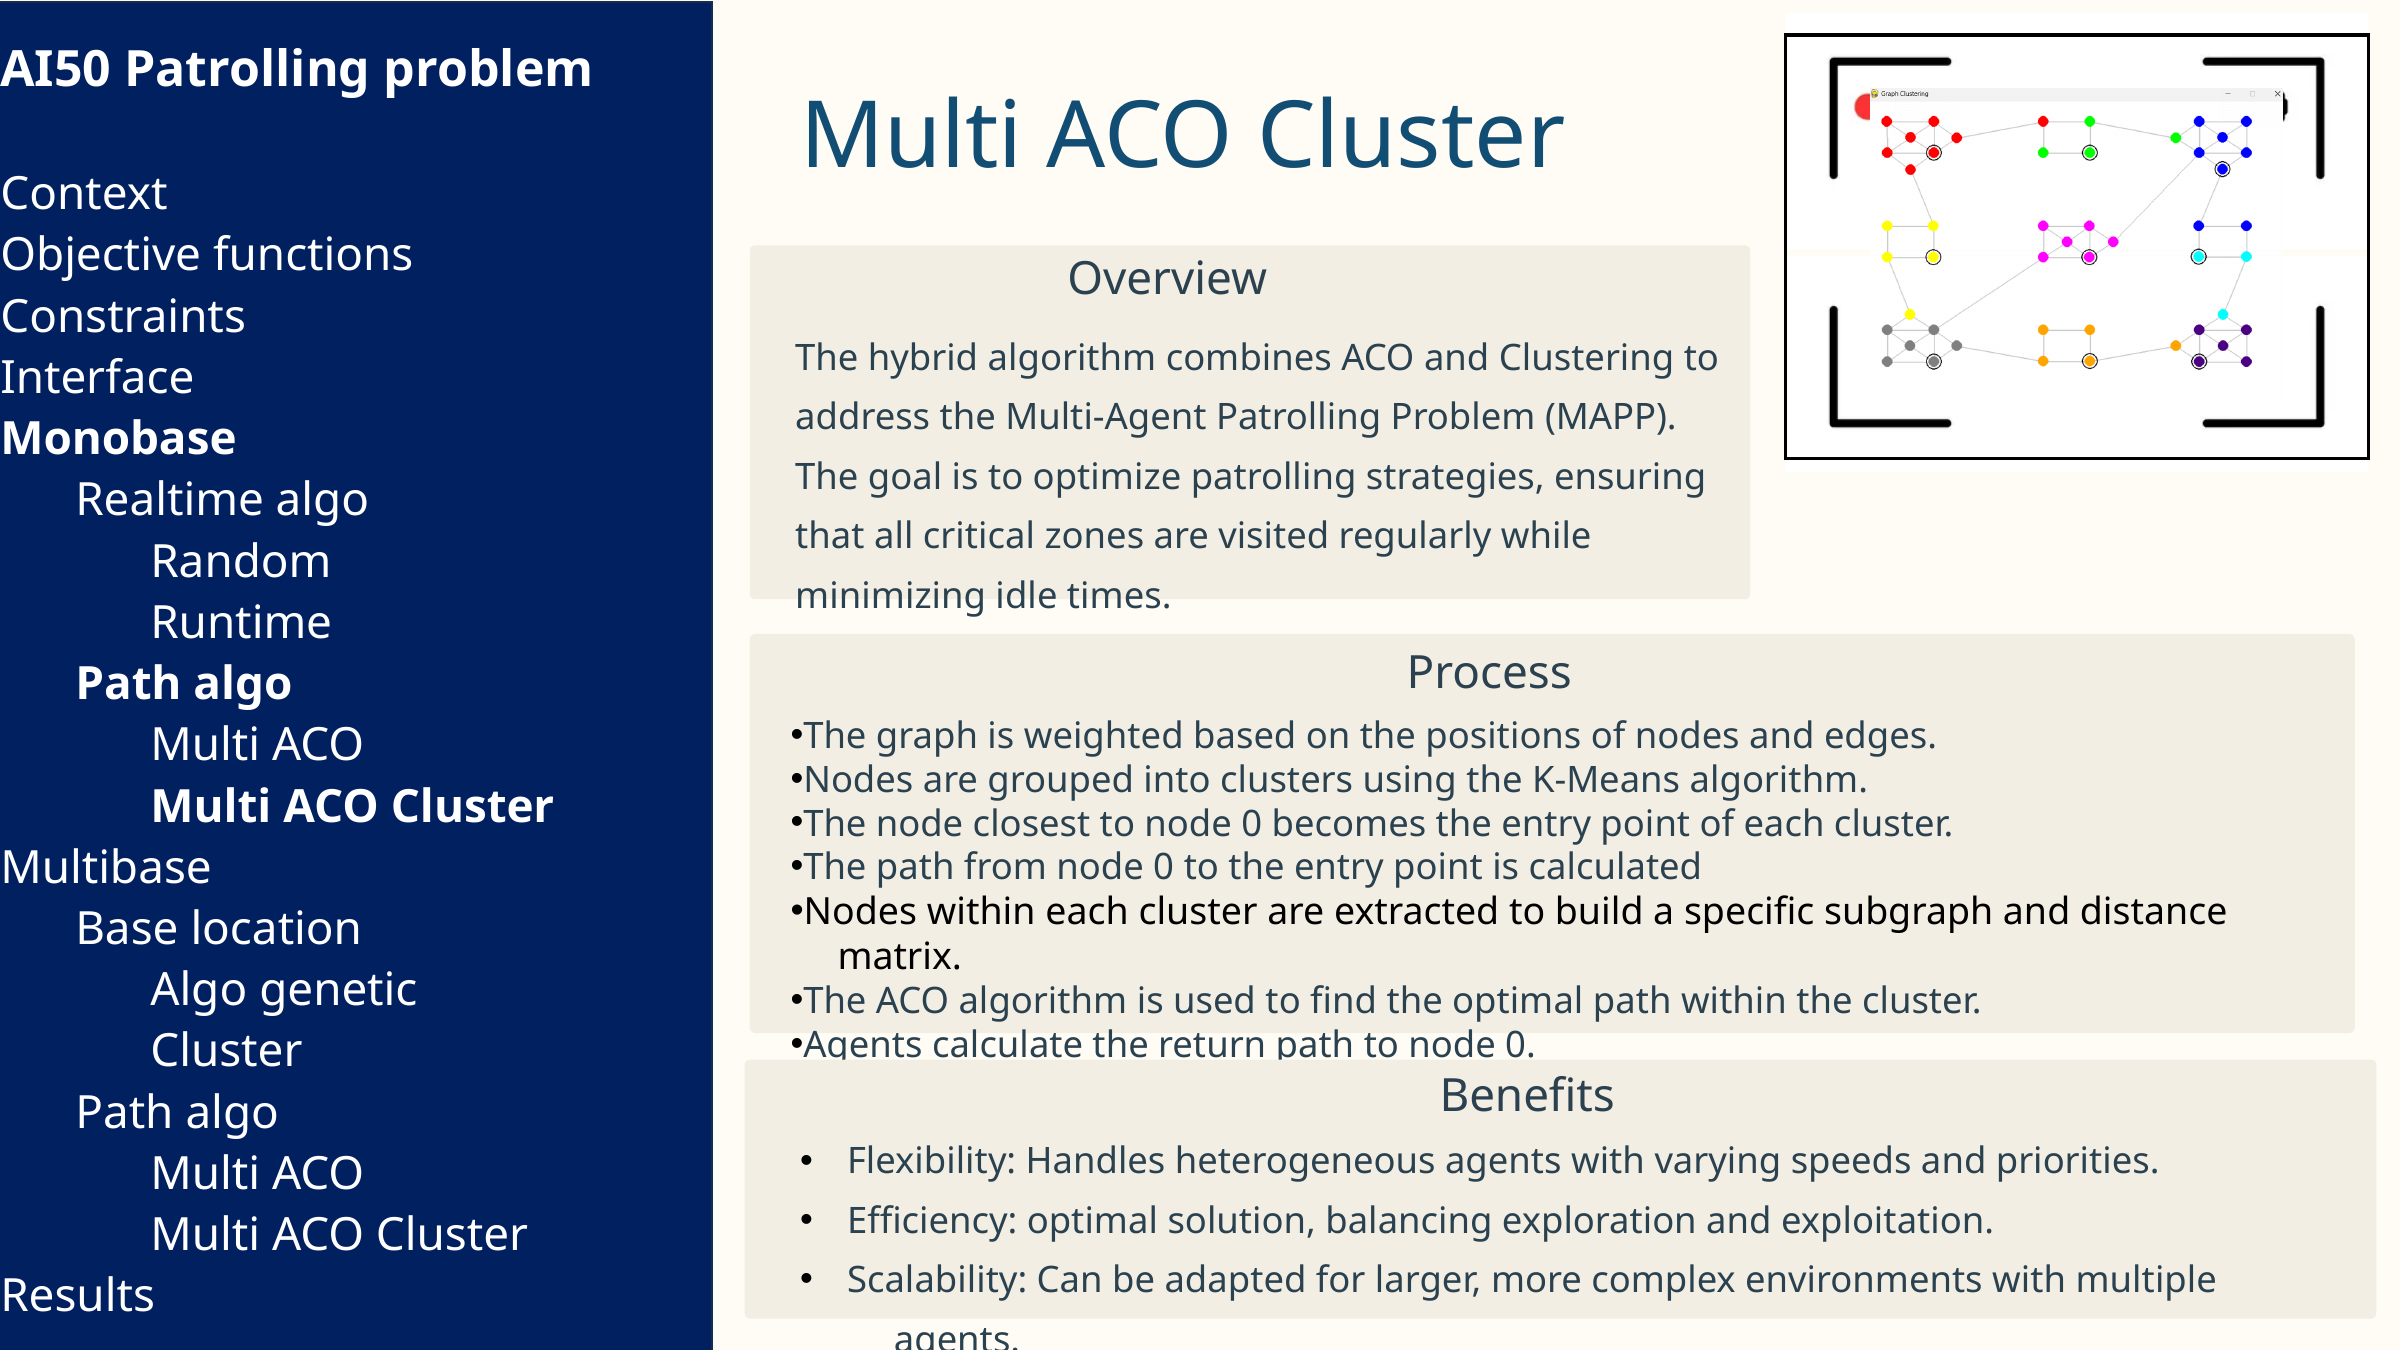

AI50 Patrolling problem
Context
Objective functions
Constraints
Interface
Monobase
	Realtime algo
		Random
		Runtime
	Path algo
		Multi ACO
		Multi ACO Cluster
Multibase
	Base location
		Algo genetic
		Cluster
	Path algo
		Multi ACO
		Multi ACO Cluster
Results
Multi ACO Cluster
 Overview
The hybrid algorithm combines ACO and Clustering to address the Multi-Agent Patrolling Problem (MAPP). The goal is to optimize patrolling strategies, ensuring that all critical zones are visited regularly while minimizing idle times.
Random
Reactive agents
Cognitive agents
              Process
The graph is weighted based on the positions of nodes and edges.
Nodes are grouped into clusters using the K-Means algorithm.
The node closest to node 0 becomes the entry point of each cluster.
The path from node 0 to the entry point is calculated
Nodes within each cluster are extracted to build a specific subgraph and distance matrix.
The ACO algorithm is used to find the optimal path within the cluster.
Agents calculate the return path to node 0.
Upgrade : Reactive and Cognitive
ACO Single Agent
ACO Multi Agent
Evolutionary Algorithm
Benefits
Flexibility: Handles heterogeneous agents with varying speeds and priorities.
Efficiency: optimal solution, balancing exploration and exploitation.
Scalability: Can be adapted for larger, more complex environments with multiple agents.
Clustering